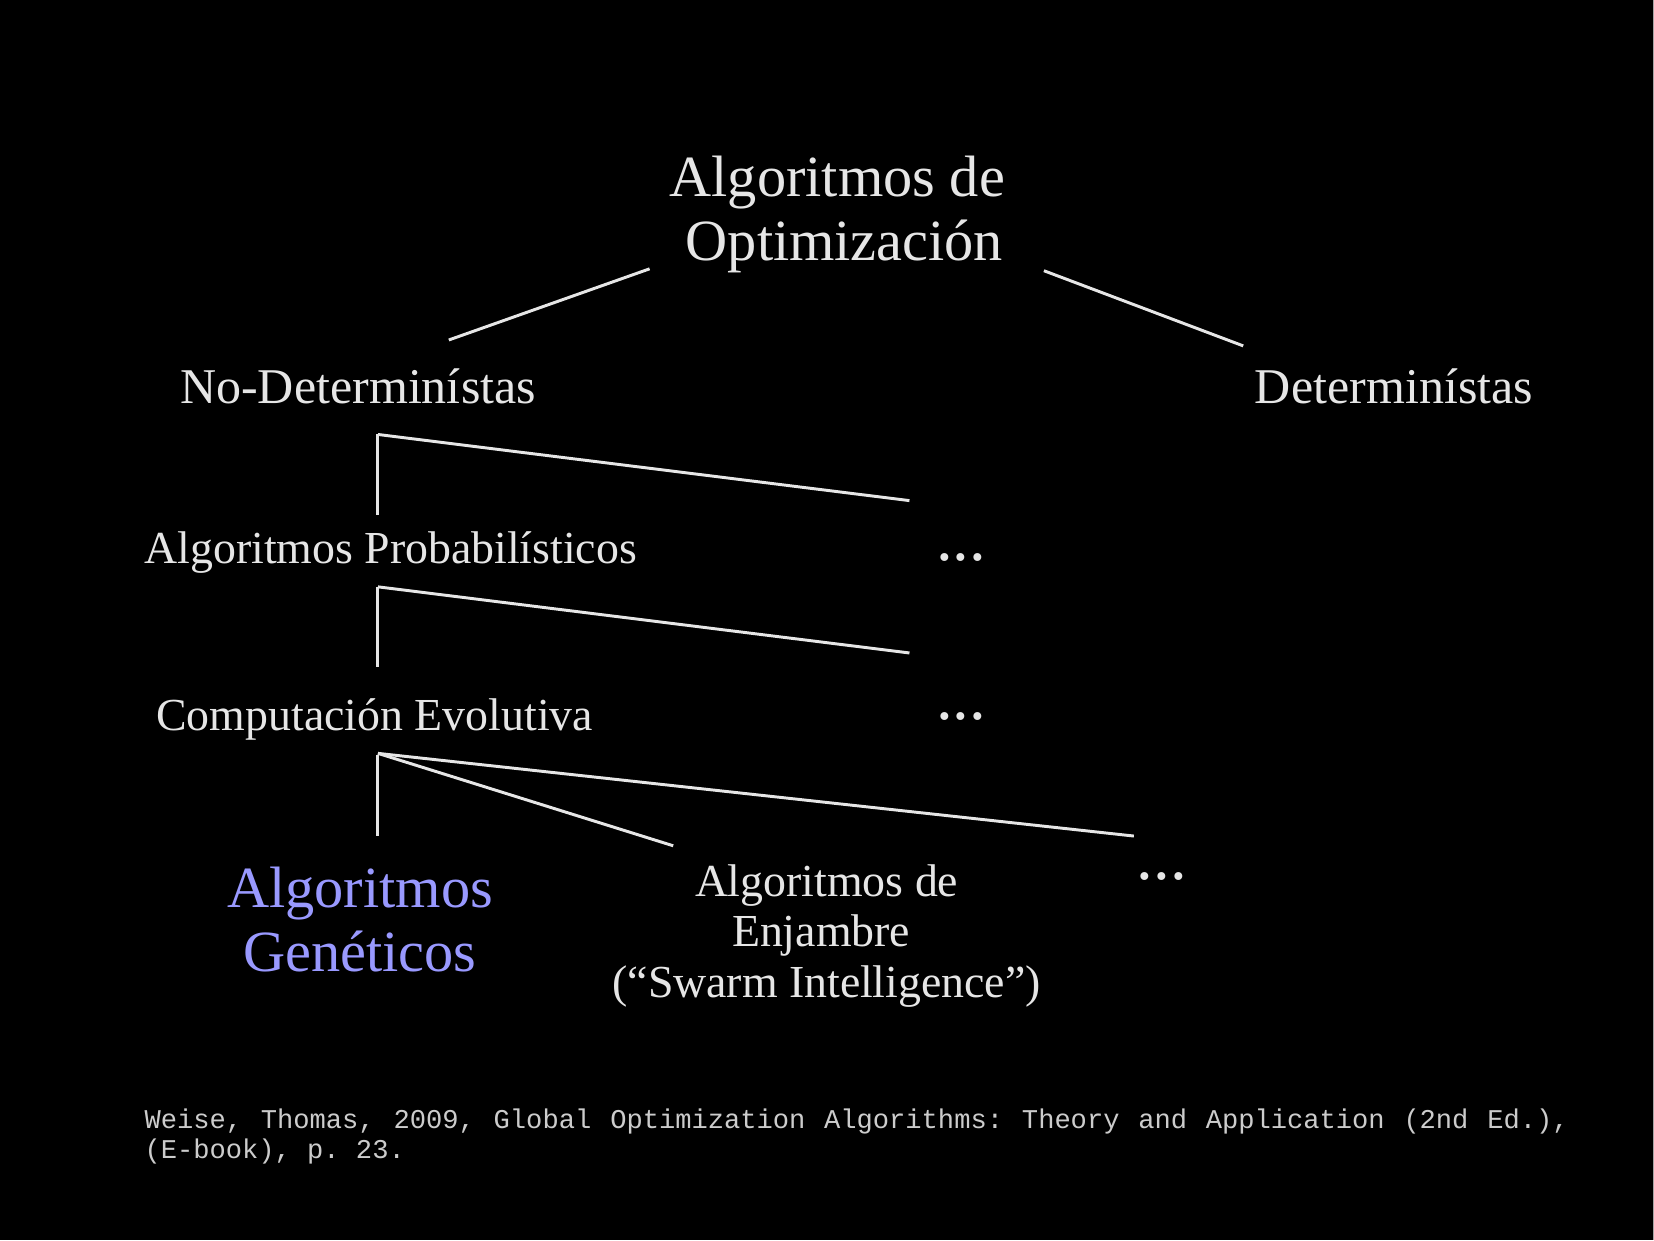

Algoritmos de
Optimización
Determinístas
No-Determinístas
...
Algoritmos Probabilísticos
...
Computación Evolutiva
...
Algoritmos Genéticos
Algoritmos de Enjambre
(“Swarm Intelligence”)
Weise, Thomas, 2009, Global Optimization Algorithms: Theory and Application (2nd Ed.), (E-book), p. 23.